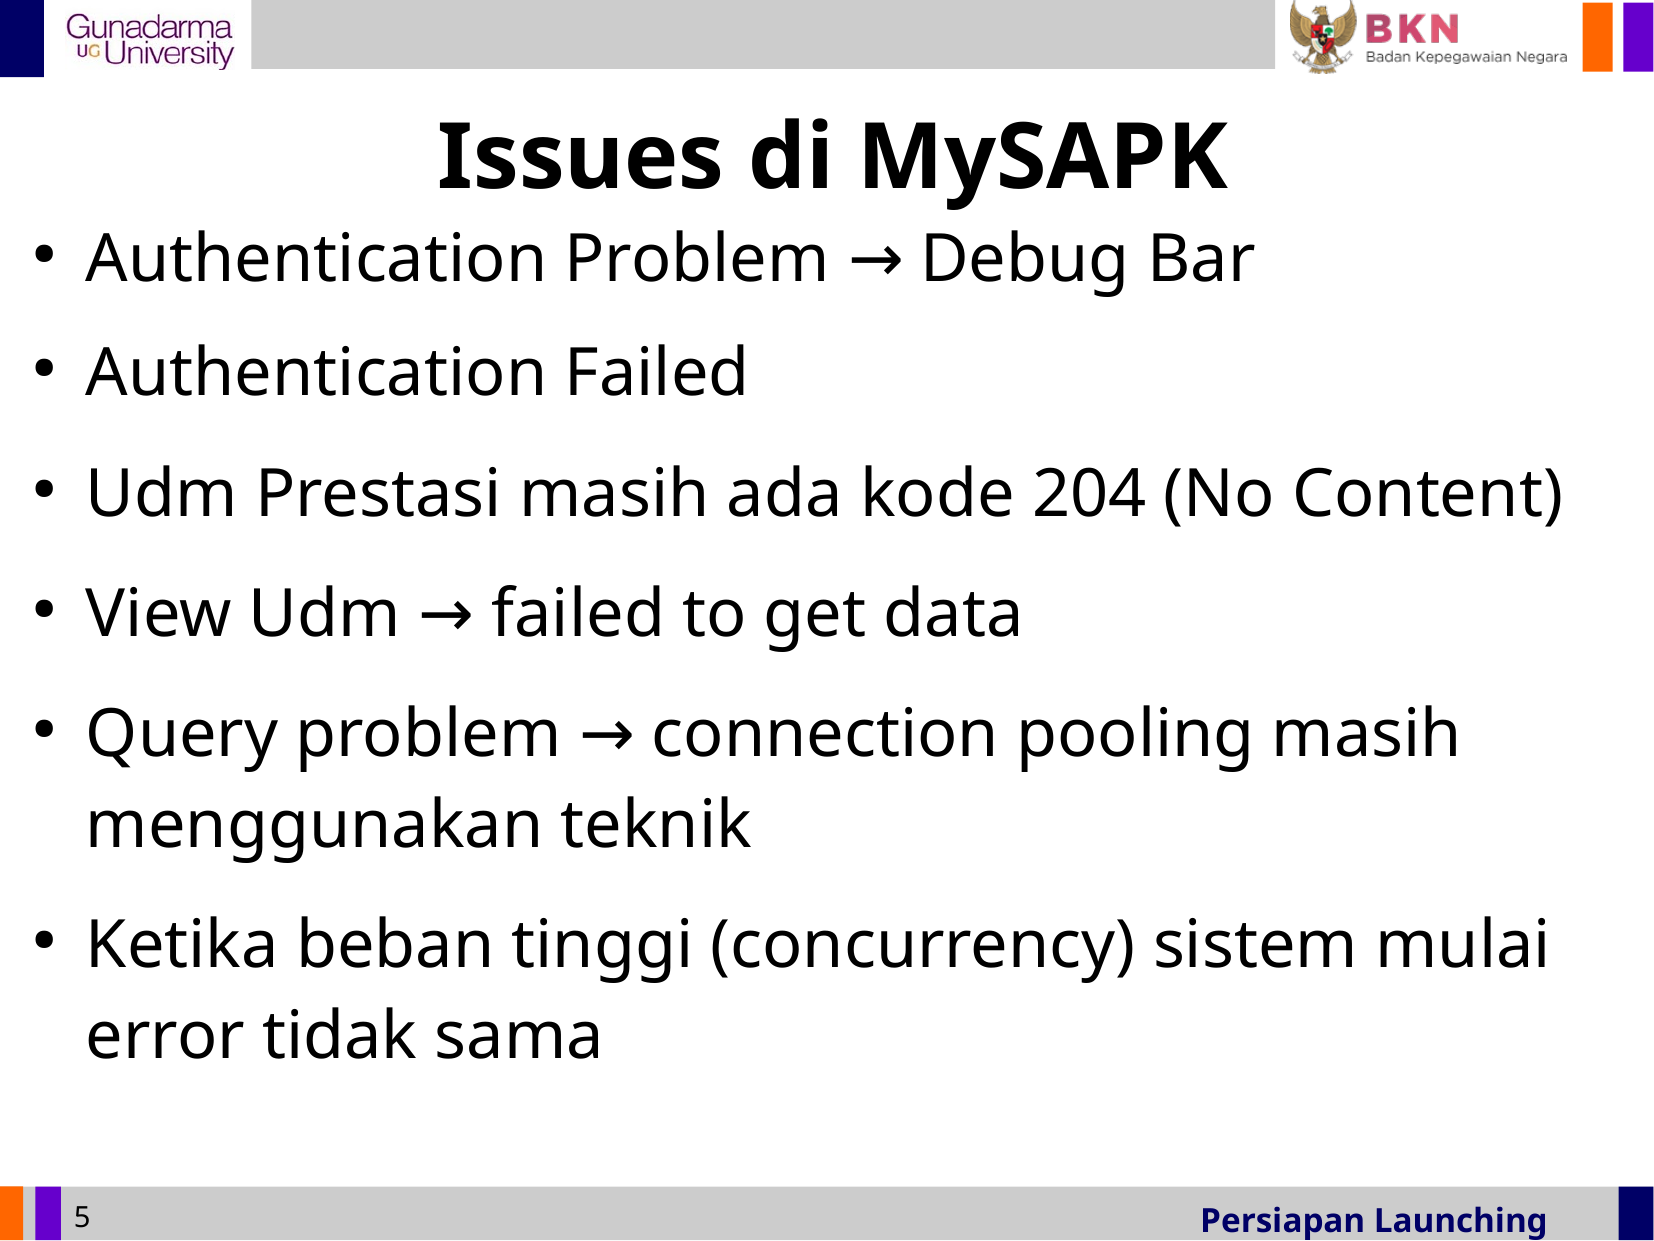

# Issues di MySAPK
Authentication Problem → Debug Bar
Authentication Failed
Udm Prestasi masih ada kode 204 (No Content)
View Udm → failed to get data
Query problem → connection pooling masih menggunakan teknik
Ketika beban tinggi (concurrency) sistem mulai error tidak sama